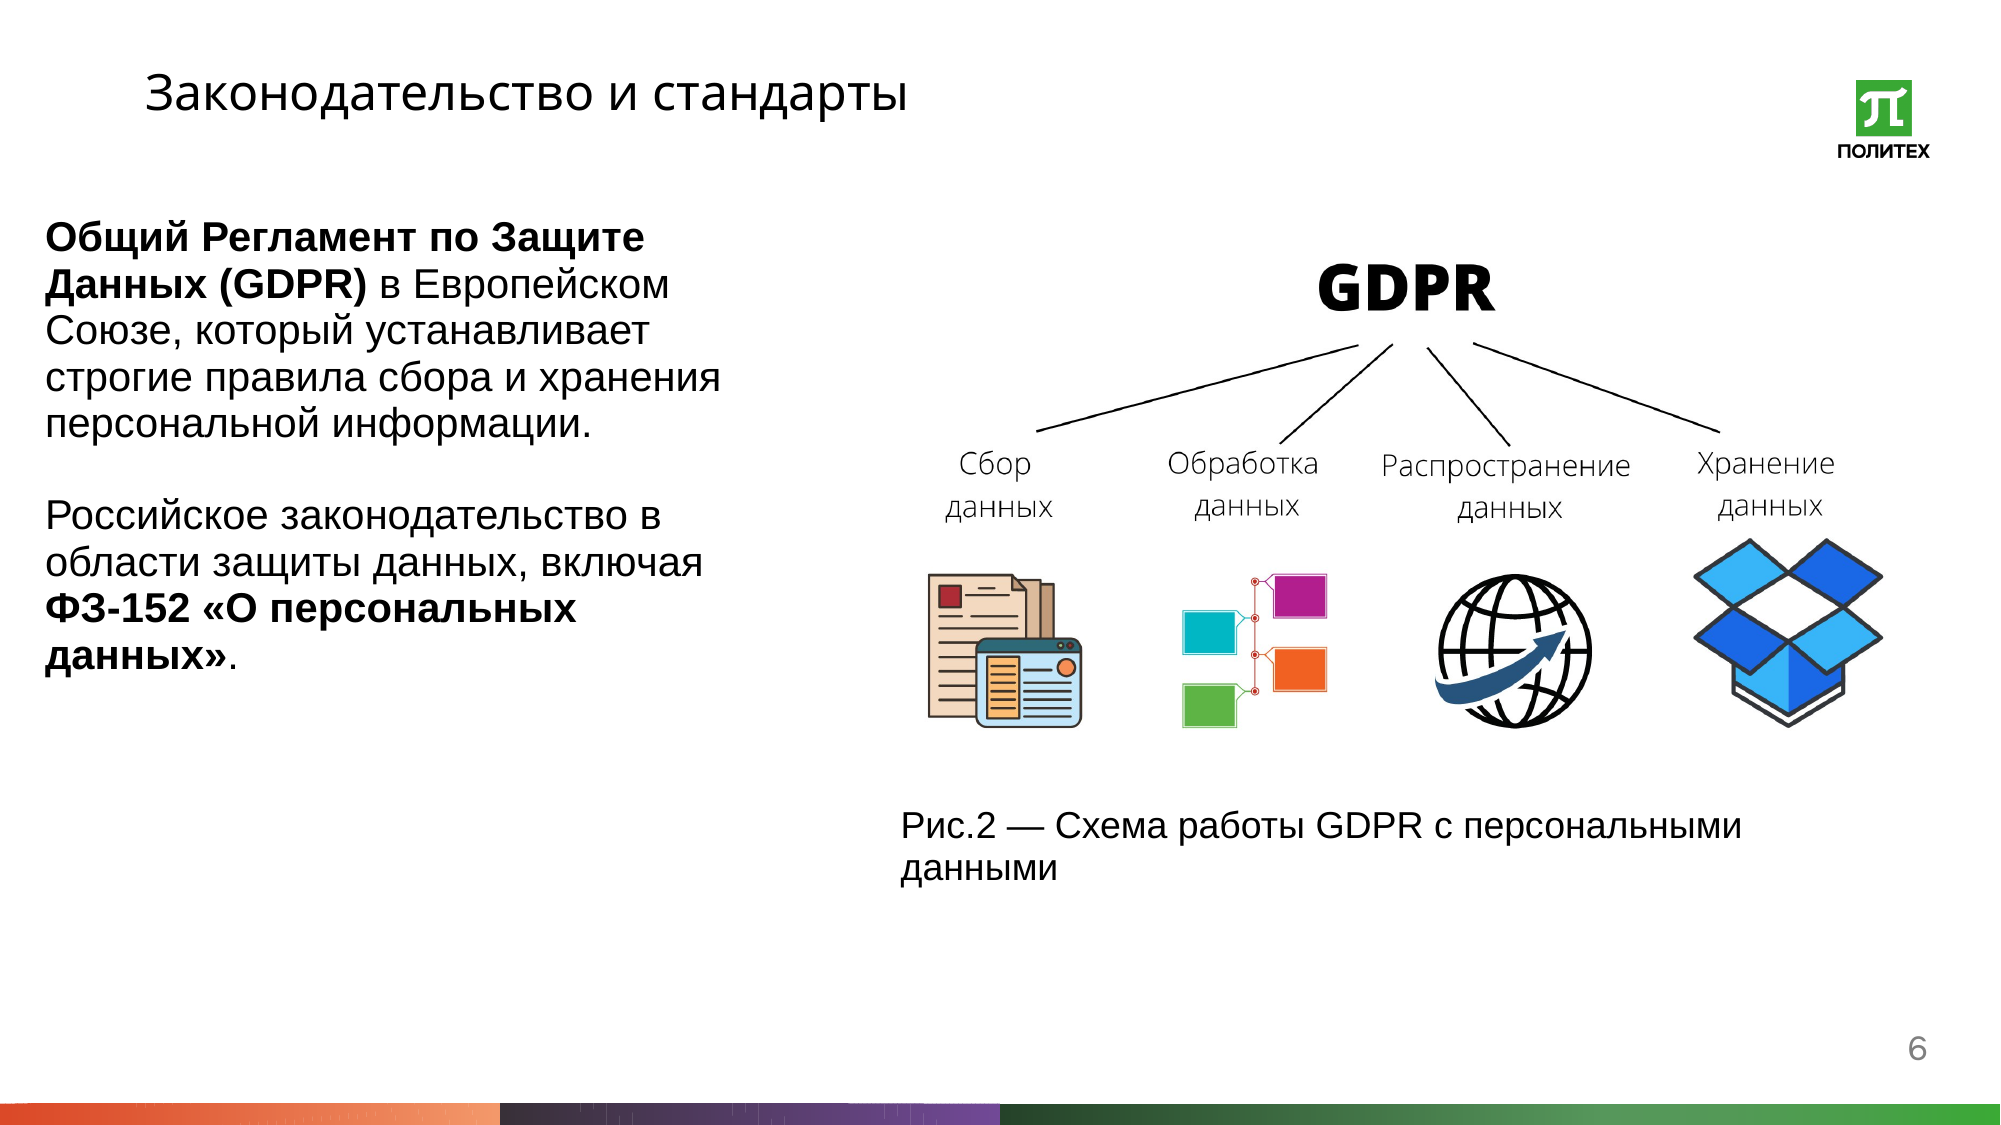

Законодательство и стандарты
Общий Регламент по Защите Данных (GDPR) в Европейском Союзе, который устанавливает строгие правила сбора и хранения персональной информации.
Российское законодательство в области защиты данных, включая ФЗ-152 «О персональных данных».
Рис.2 — Схема работы GDPR с персональными данными